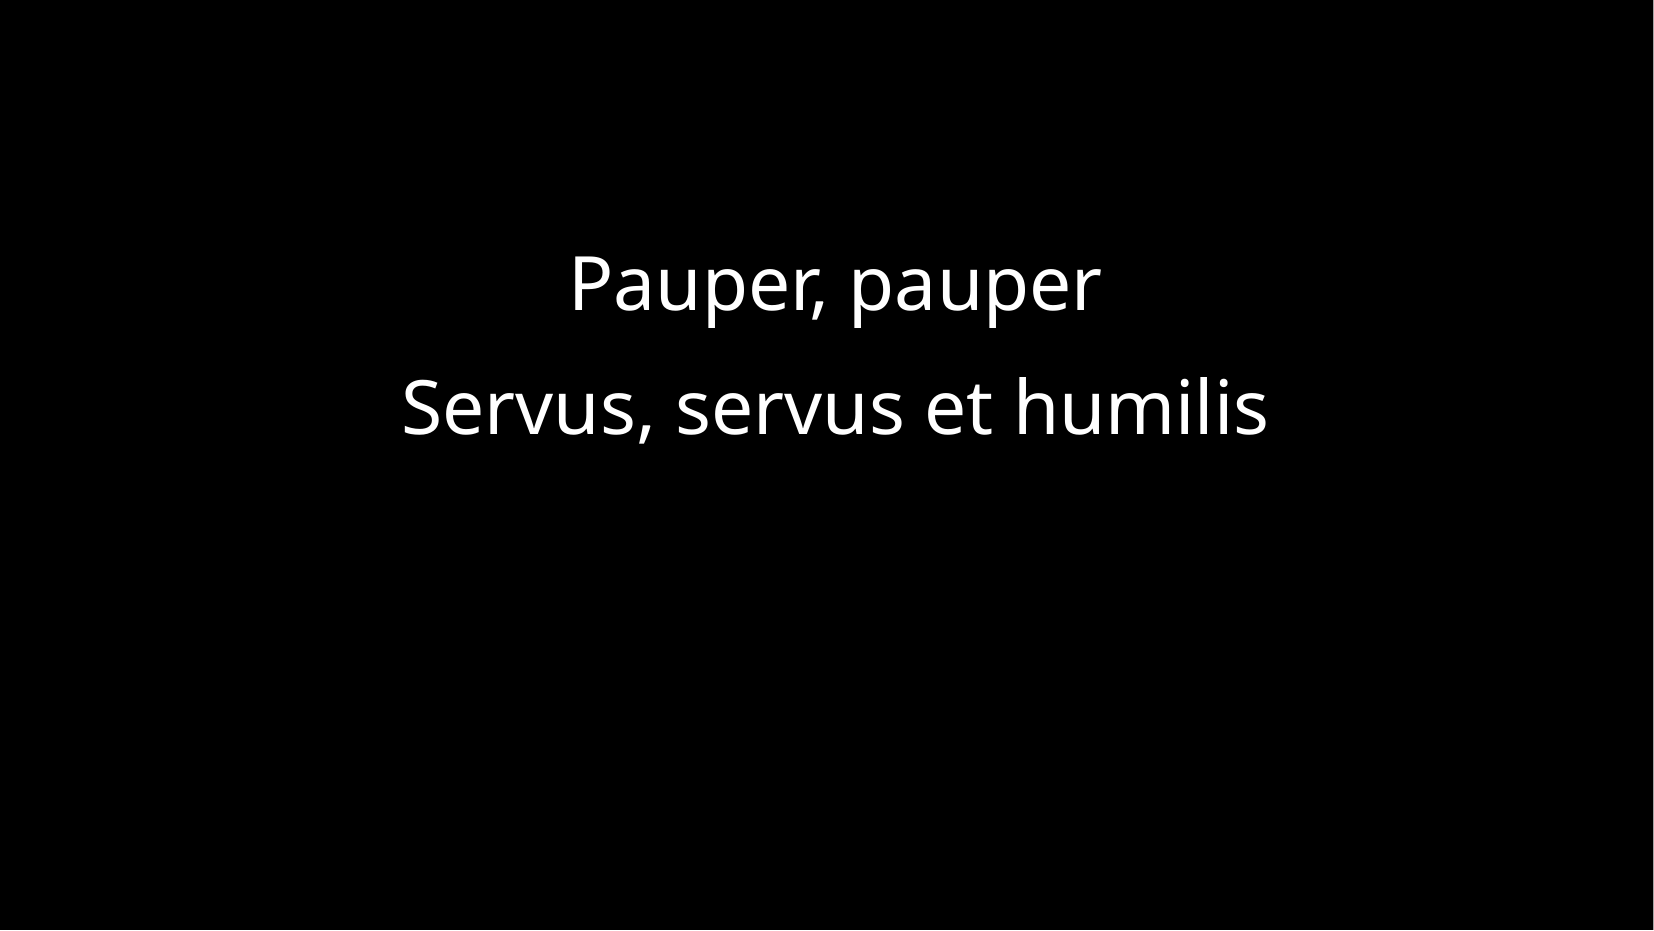

#
Pauper, pauper
Servus, servus et humilis